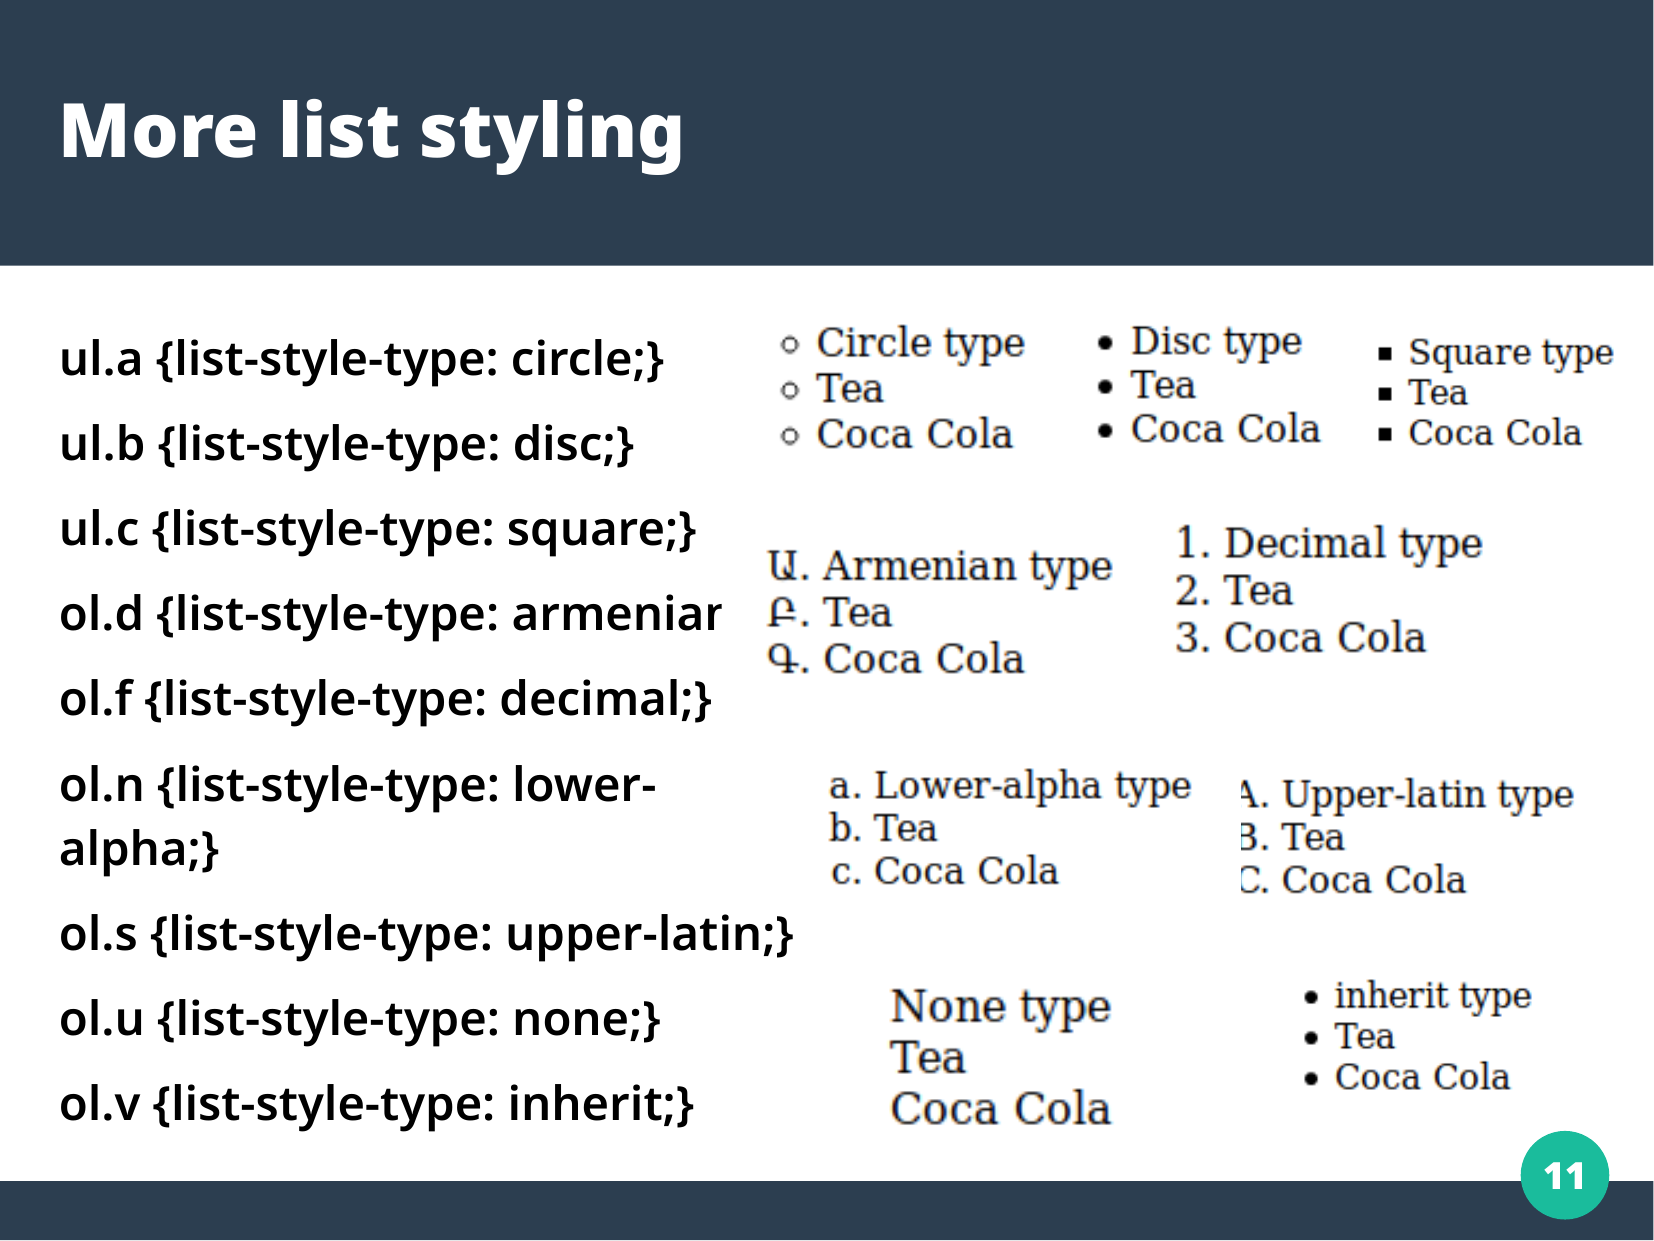

# More list styling
ul.a {list-style-type: circle;}
ul.b {list-style-type: disc;}
ul.c {list-style-type: square;}
ol.d {list-style-type: armenian;}
ol.f {list-style-type: decimal;}
ol.n {list-style-type: lower-alpha;}
ol.s {list-style-type: upper-latin;}
ol.u {list-style-type: none;}
ol.v {list-style-type: inherit;}
11